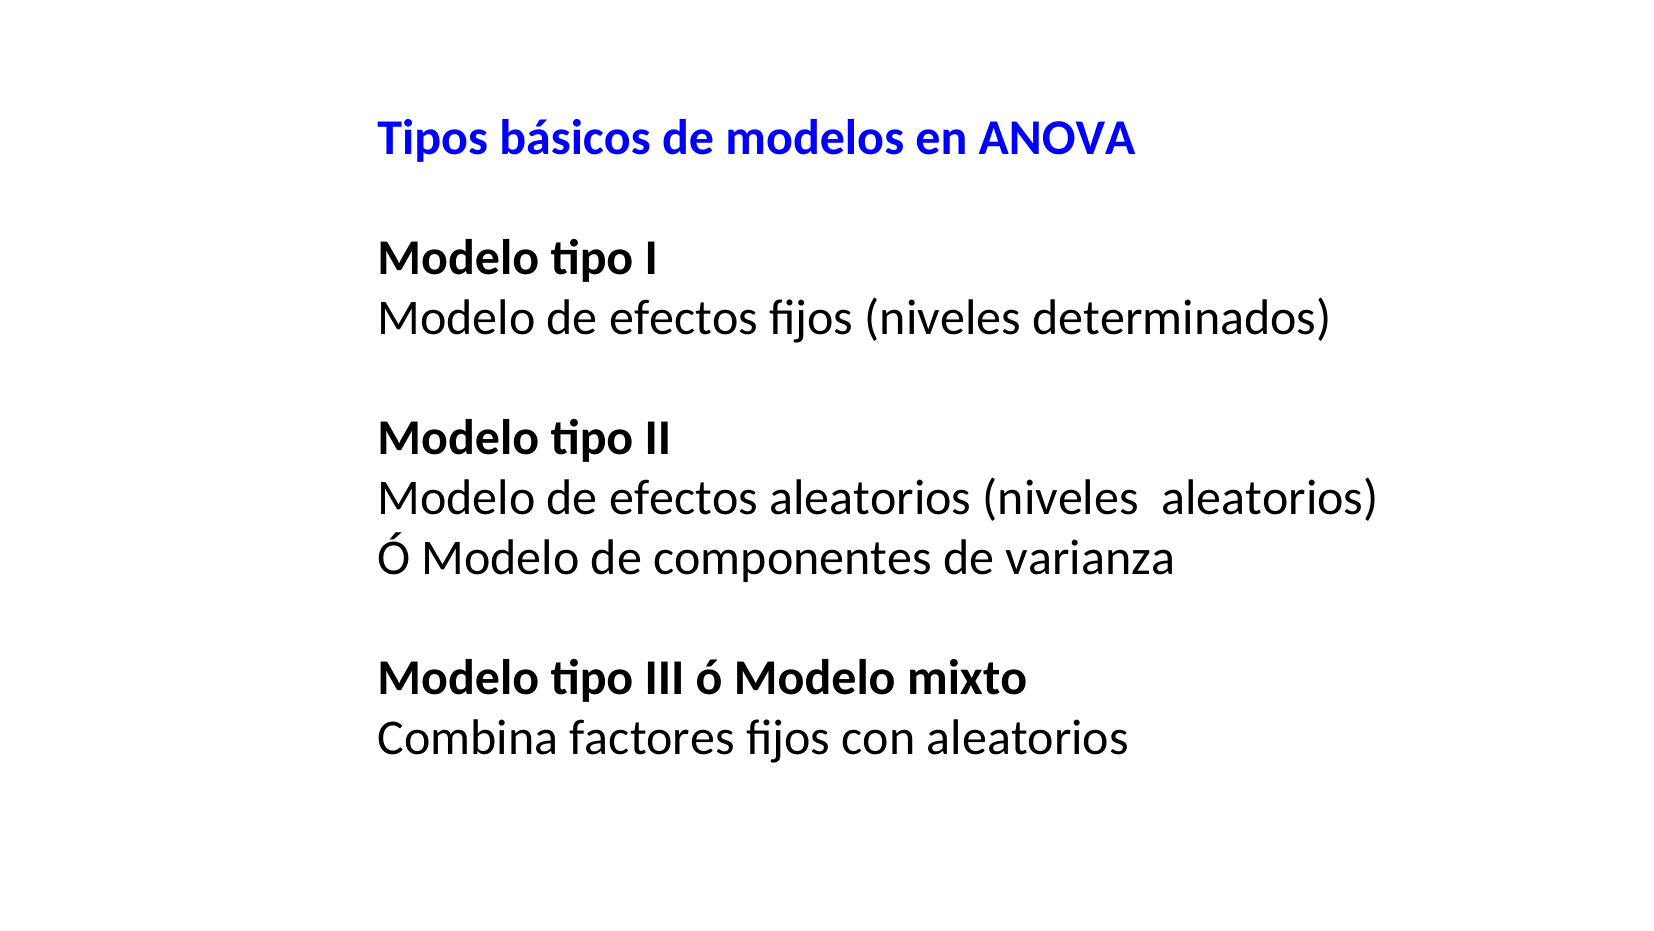

Tipos básicos de modelos en ANOVA
Modelo tipo I
Modelo de efectos fijos (niveles determinados)
Modelo tipo II
Modelo de efectos aleatorios (niveles aleatorios)
Ó Modelo de componentes de varianza
Modelo tipo III ó Modelo mixto
Combina factores fijos con aleatorios